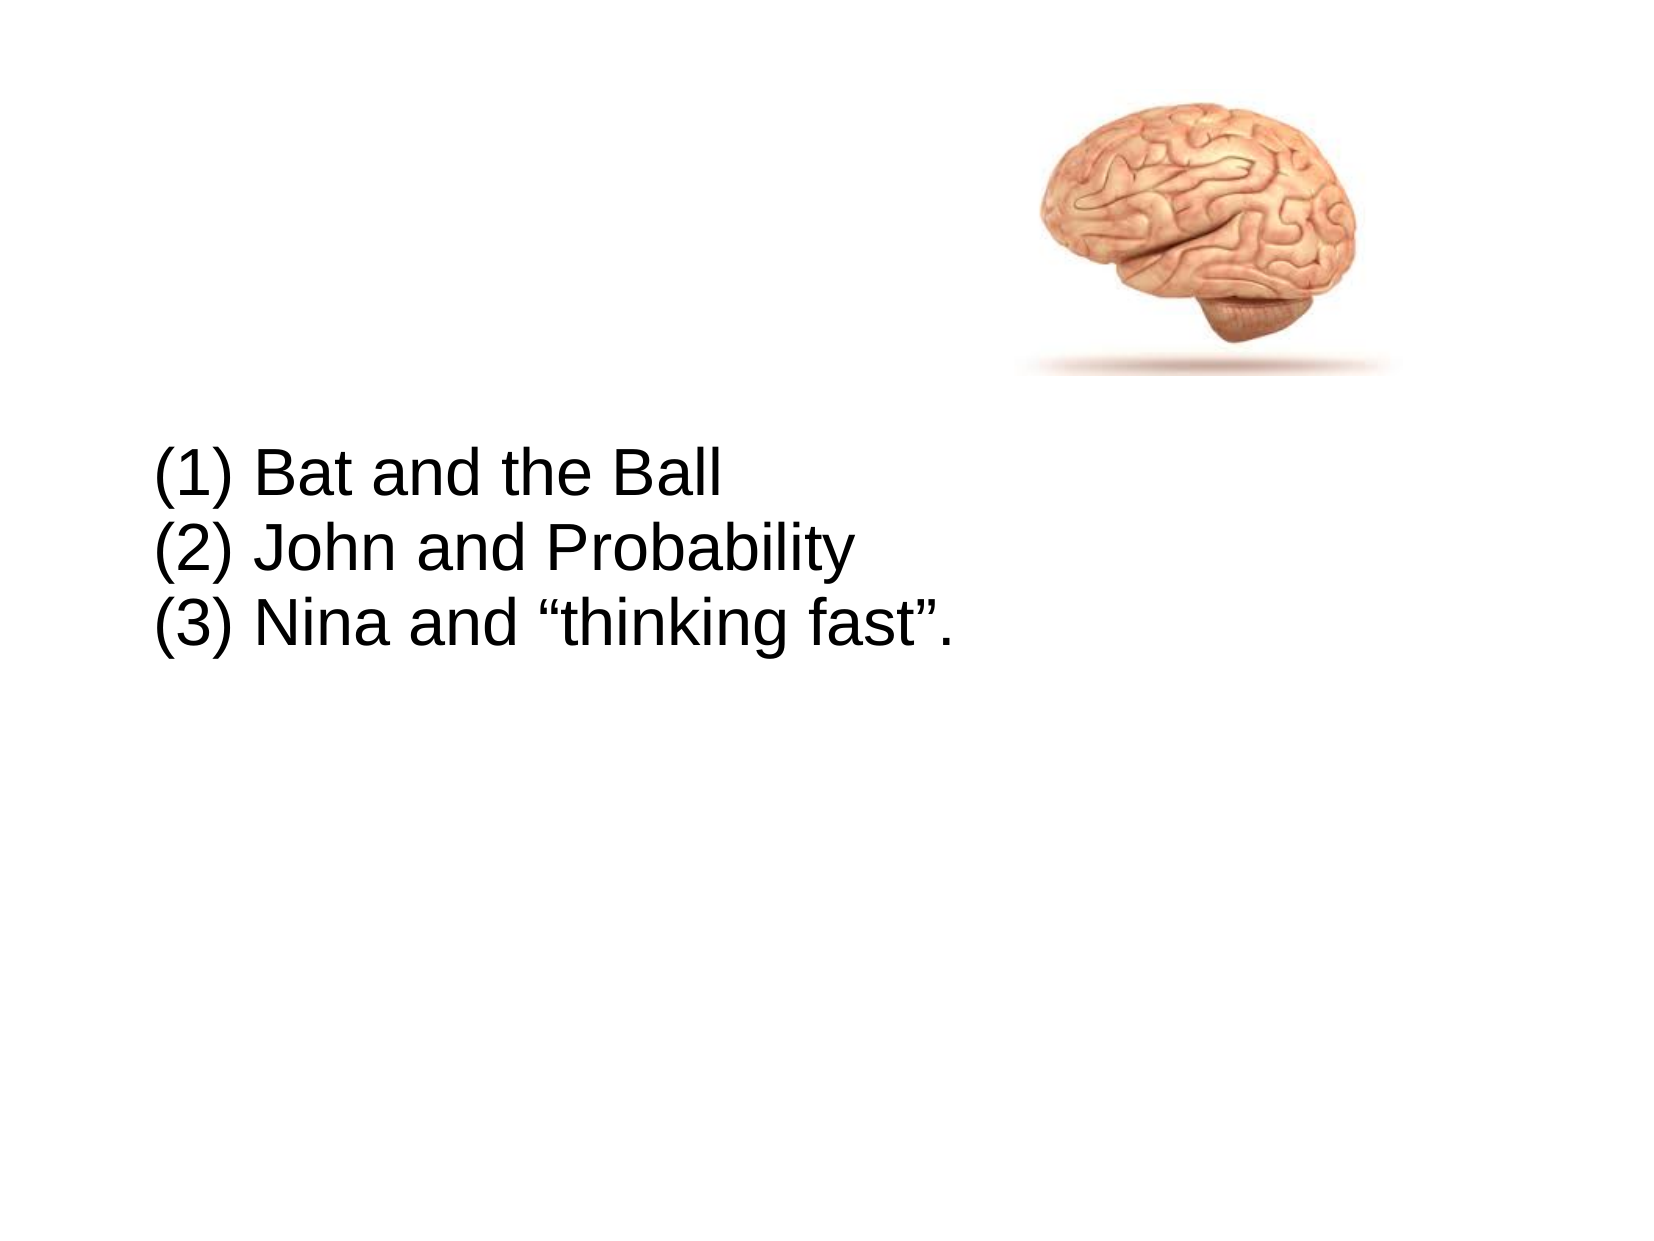

# (1) Bat and the Ball (2) John and Probability (3) Nina and “thinking fast”.